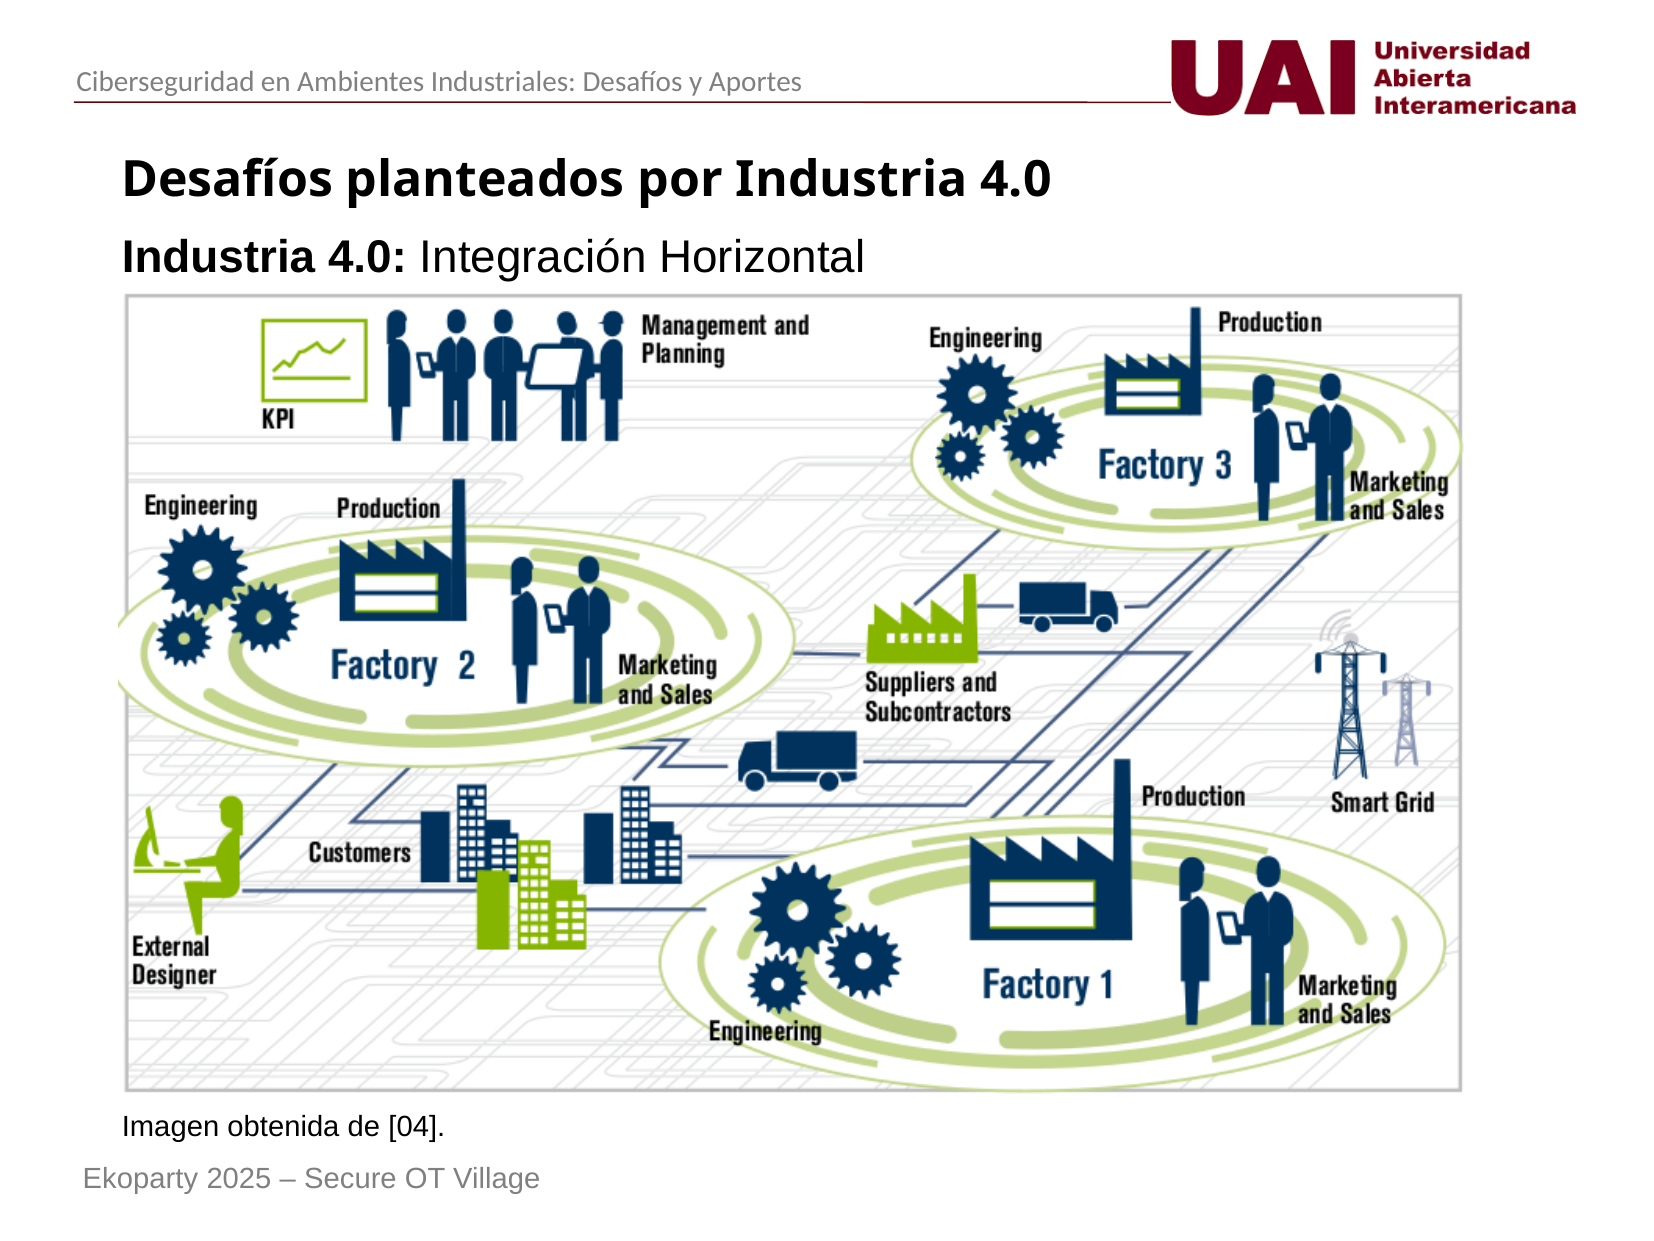

Desafíos planteados por Industria 4.0
Industria 4.0: Integración Horizontal
Imagen obtenida de [04].